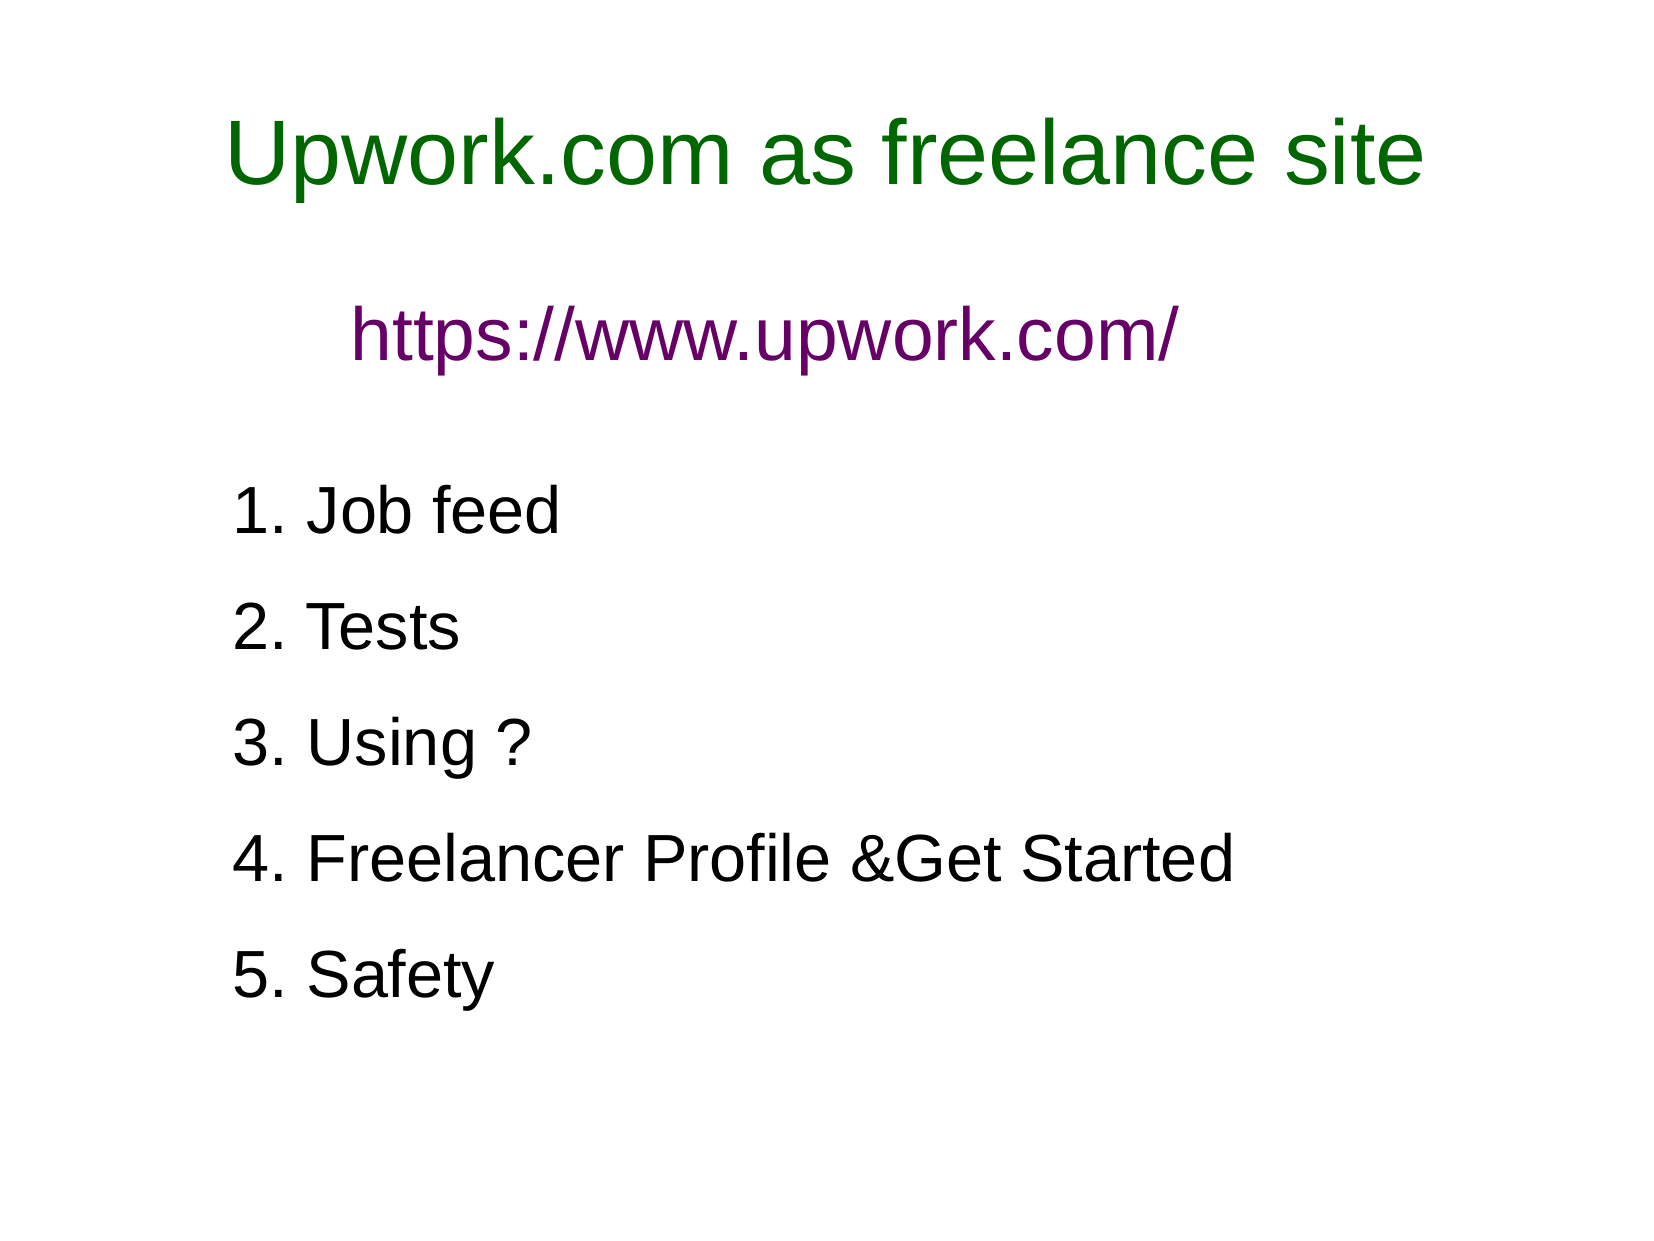

# Upwork.com as freelance site
https://www.upwork.com/
1. Job feed
2. Tests
3. Using ?
4. Freelancer Profile &Get Started
5. Safety